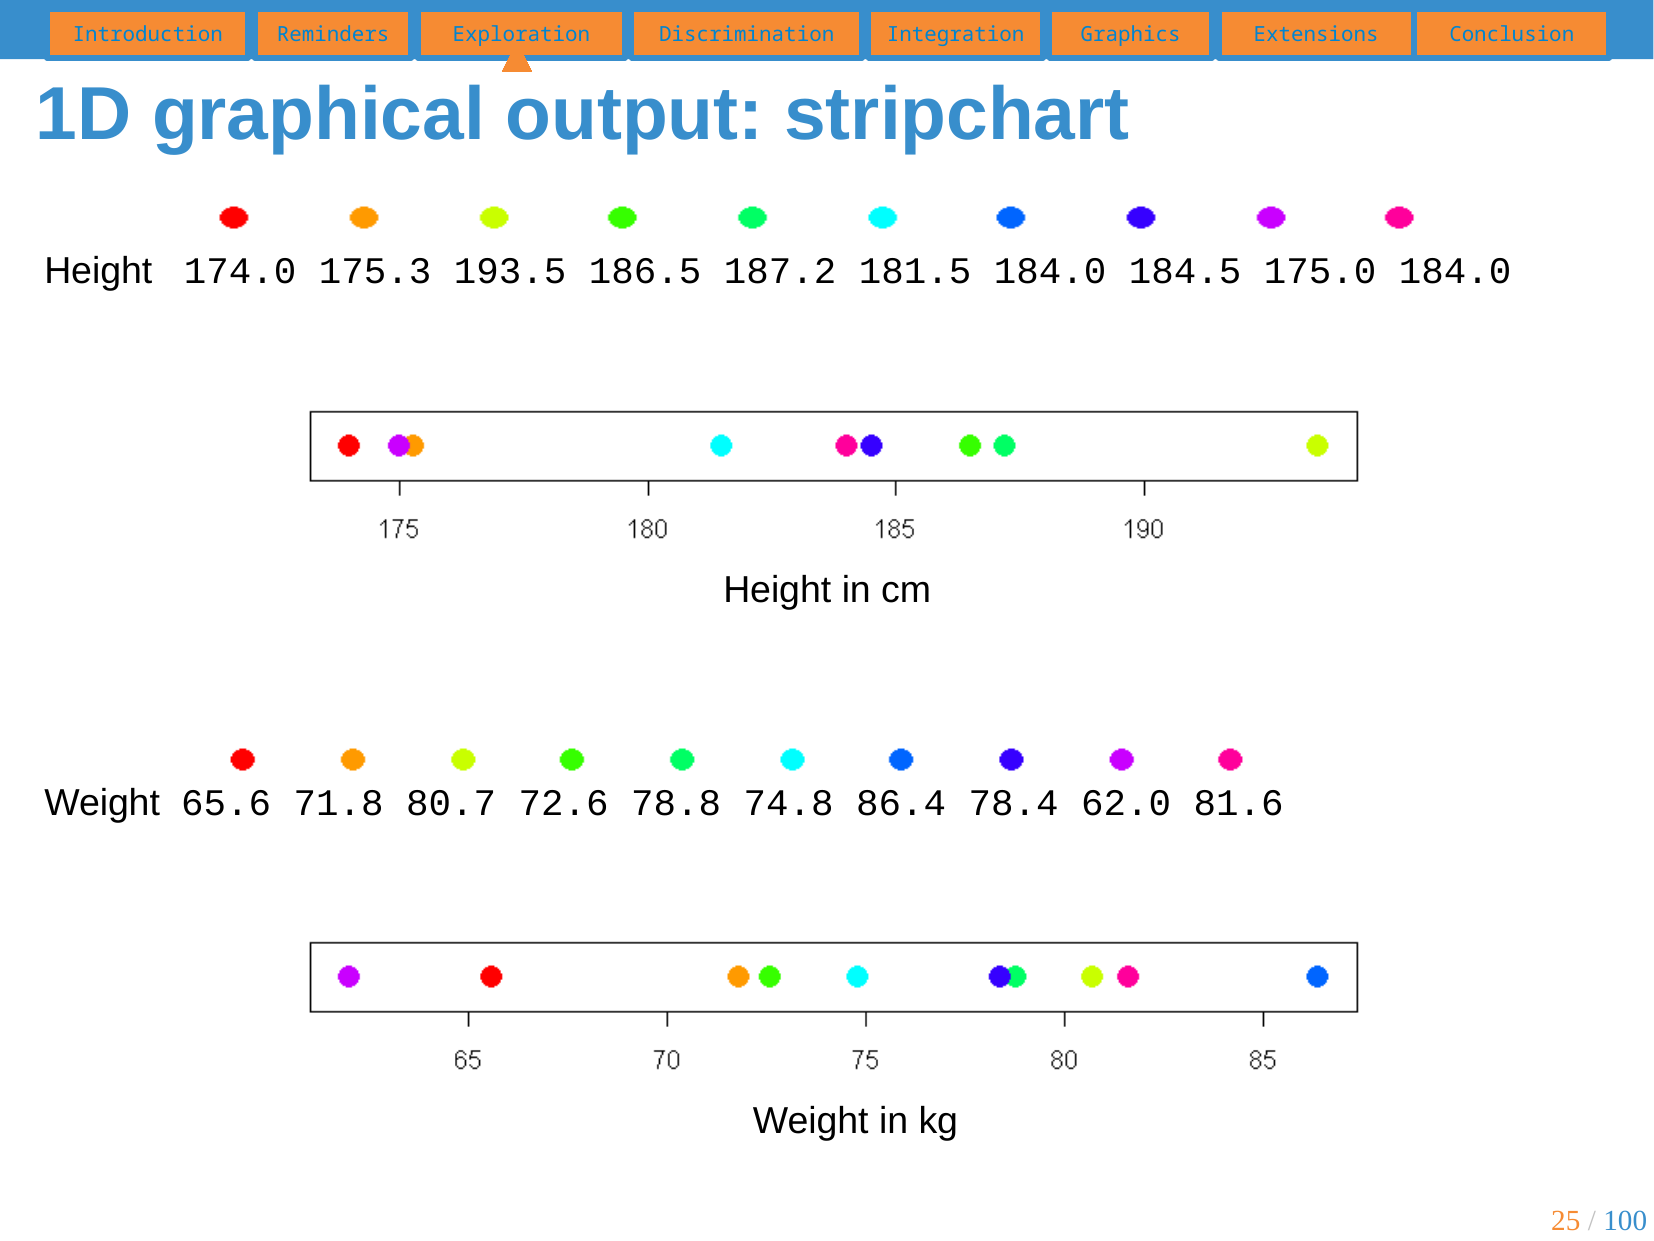

# 1D graphical output: stripchart
Height 174.0 175.3 193.5 186.5 187.2 181.5 184.0 184.5 175.0 184.0
Height in cm
Weight 65.6 71.8 80.7 72.6 78.8 74.8 86.4 78.4 62.0 81.6
Weight in kg
25